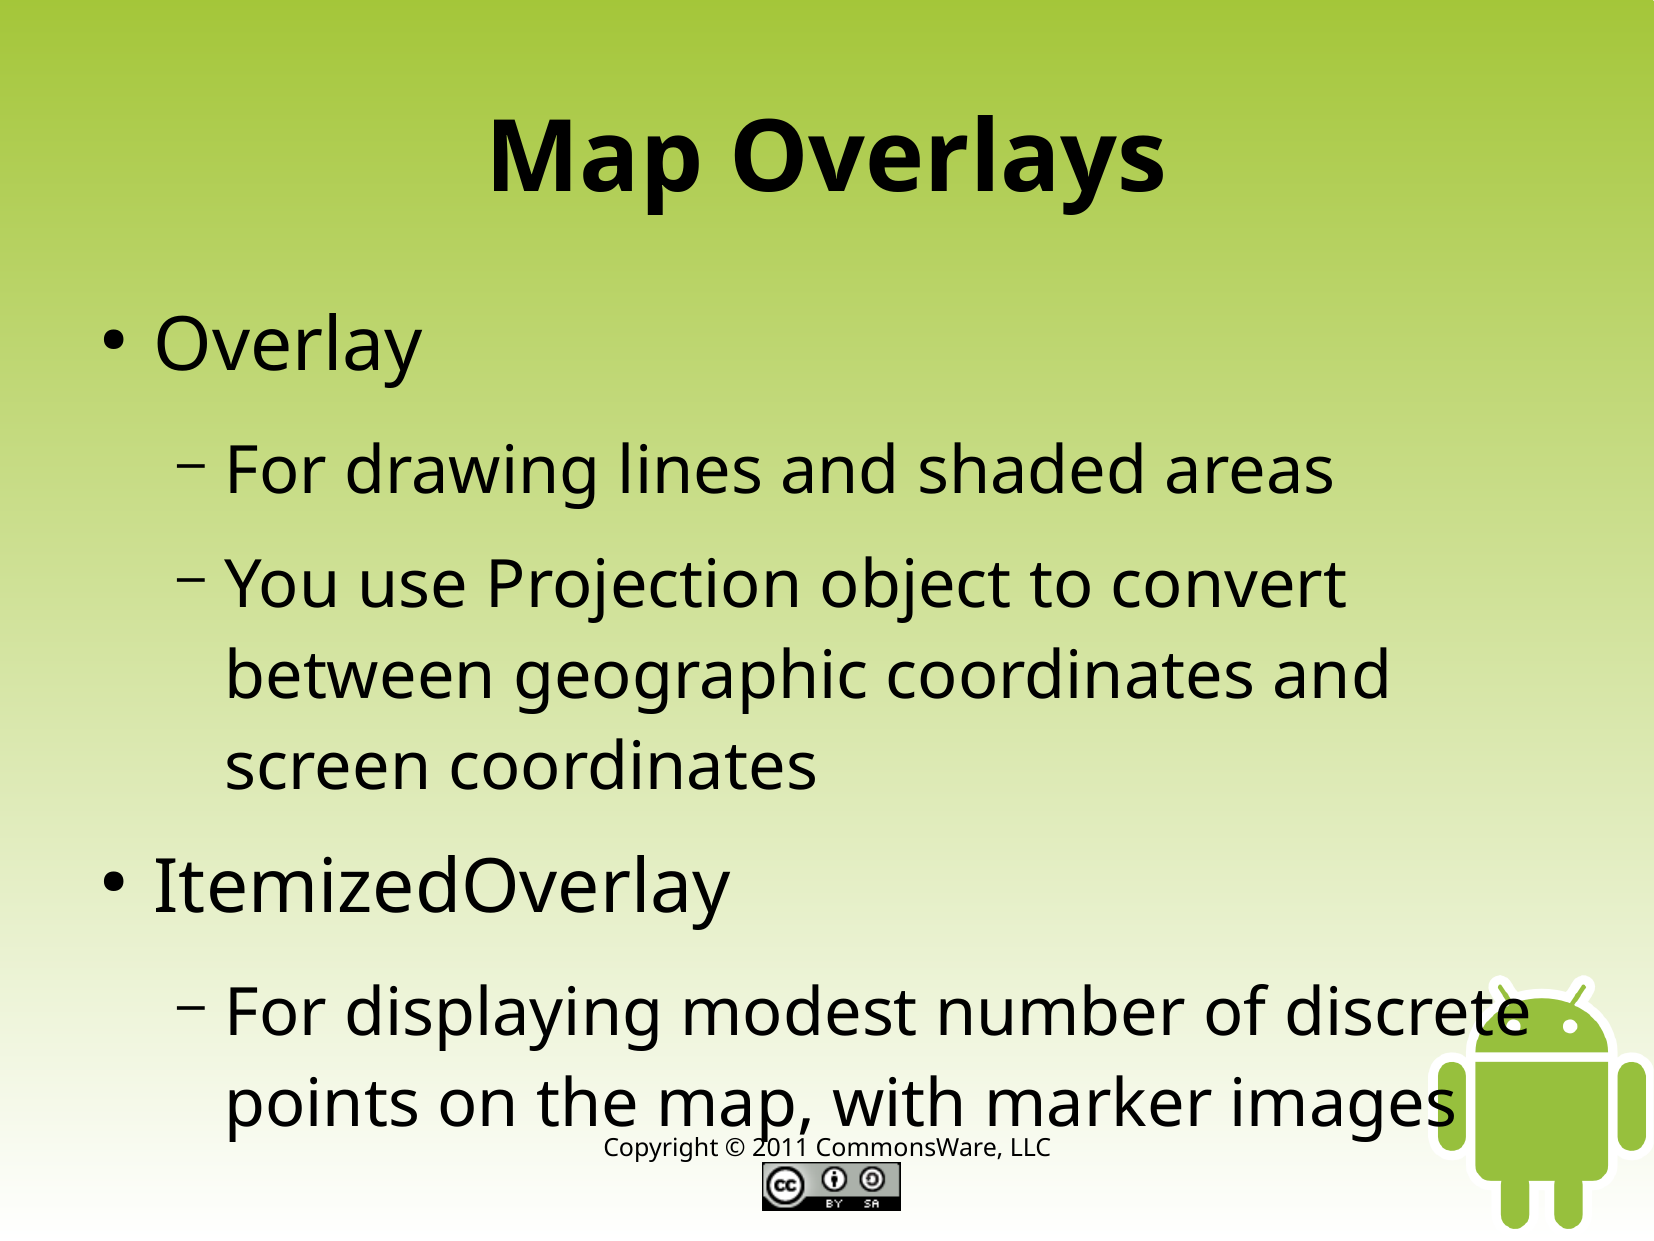

# Map Overlays
Overlay
For drawing lines and shaded areas
You use Projection object to convert between geographic coordinates and screen coordinates
ItemizedOverlay
For displaying modest number of discrete points on the map, with marker images